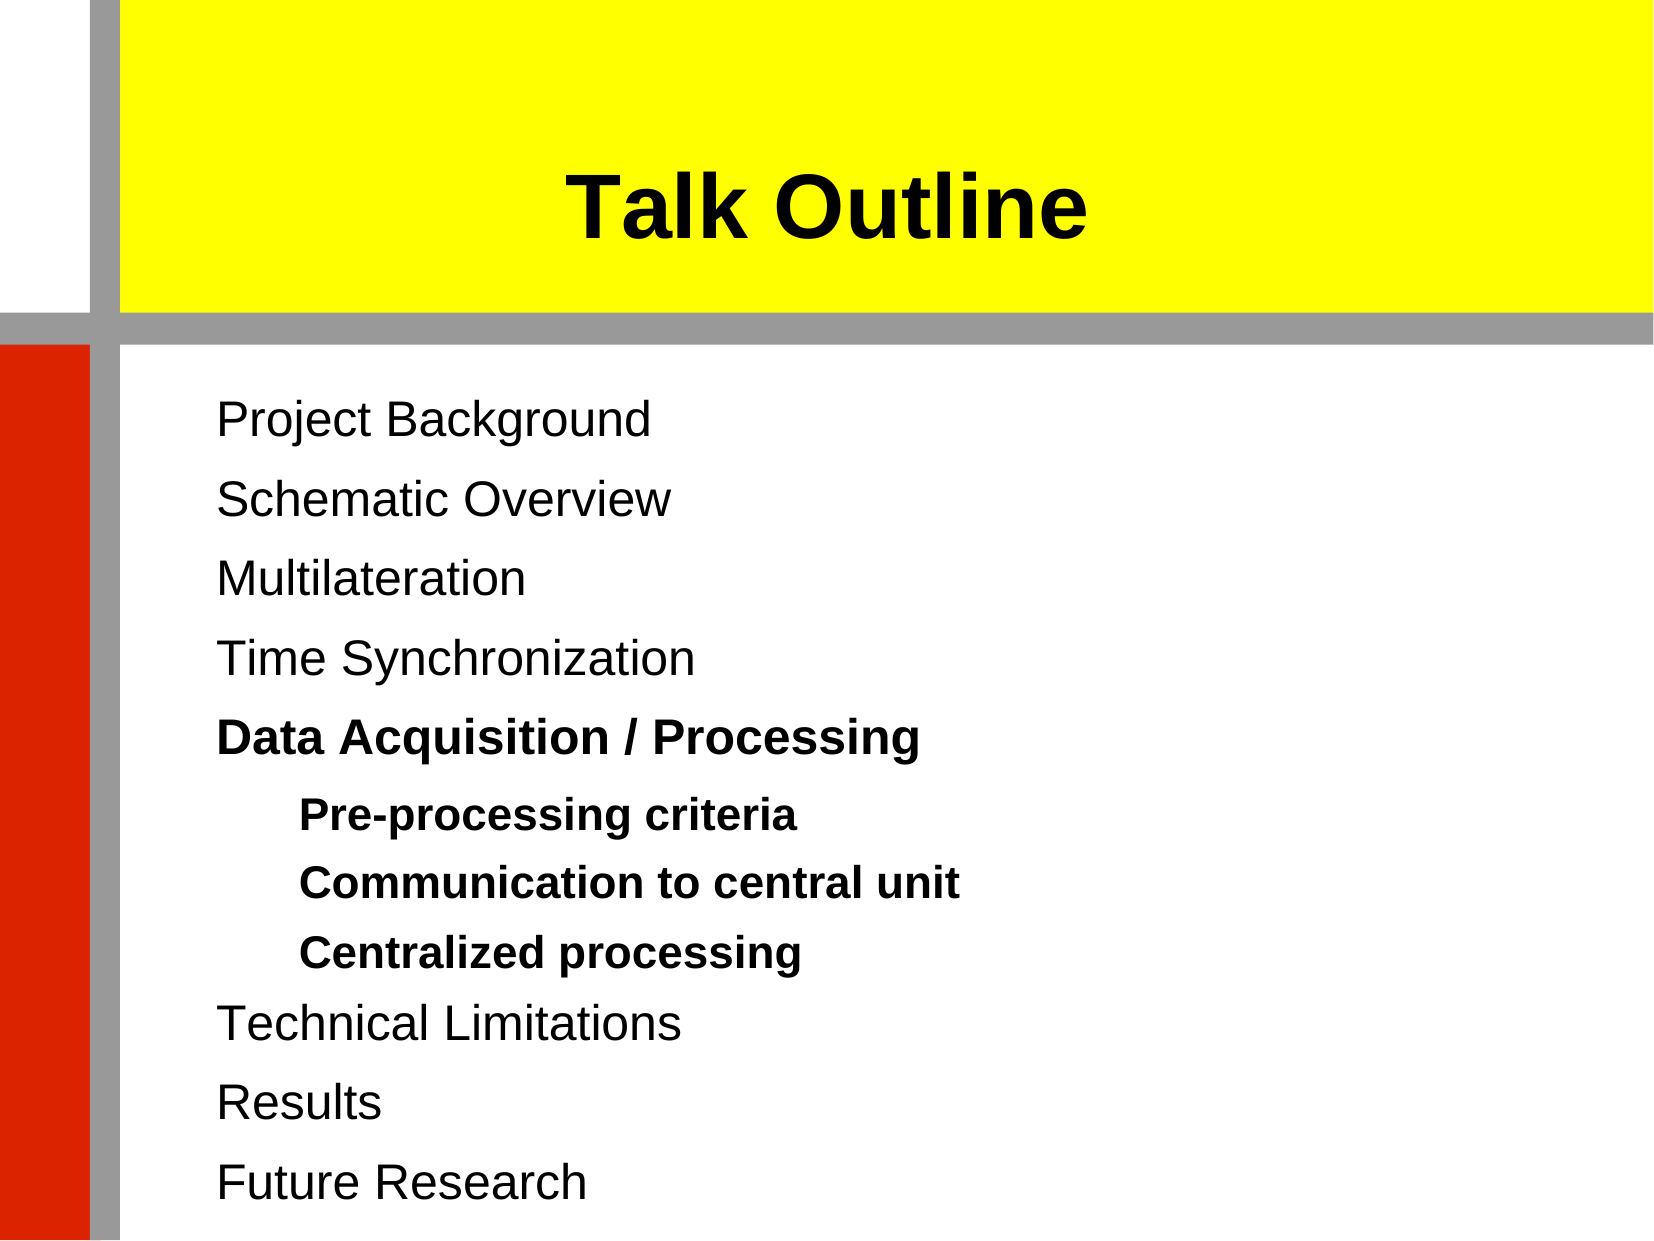

# Talk Outline
Project Background
Schematic Overview
Multilateration
Time Synchronization
Data Acquisition / Processing
Pre-processing criteria
Communication to central unit
Centralized processing
Technical Limitations
Results
Future Research